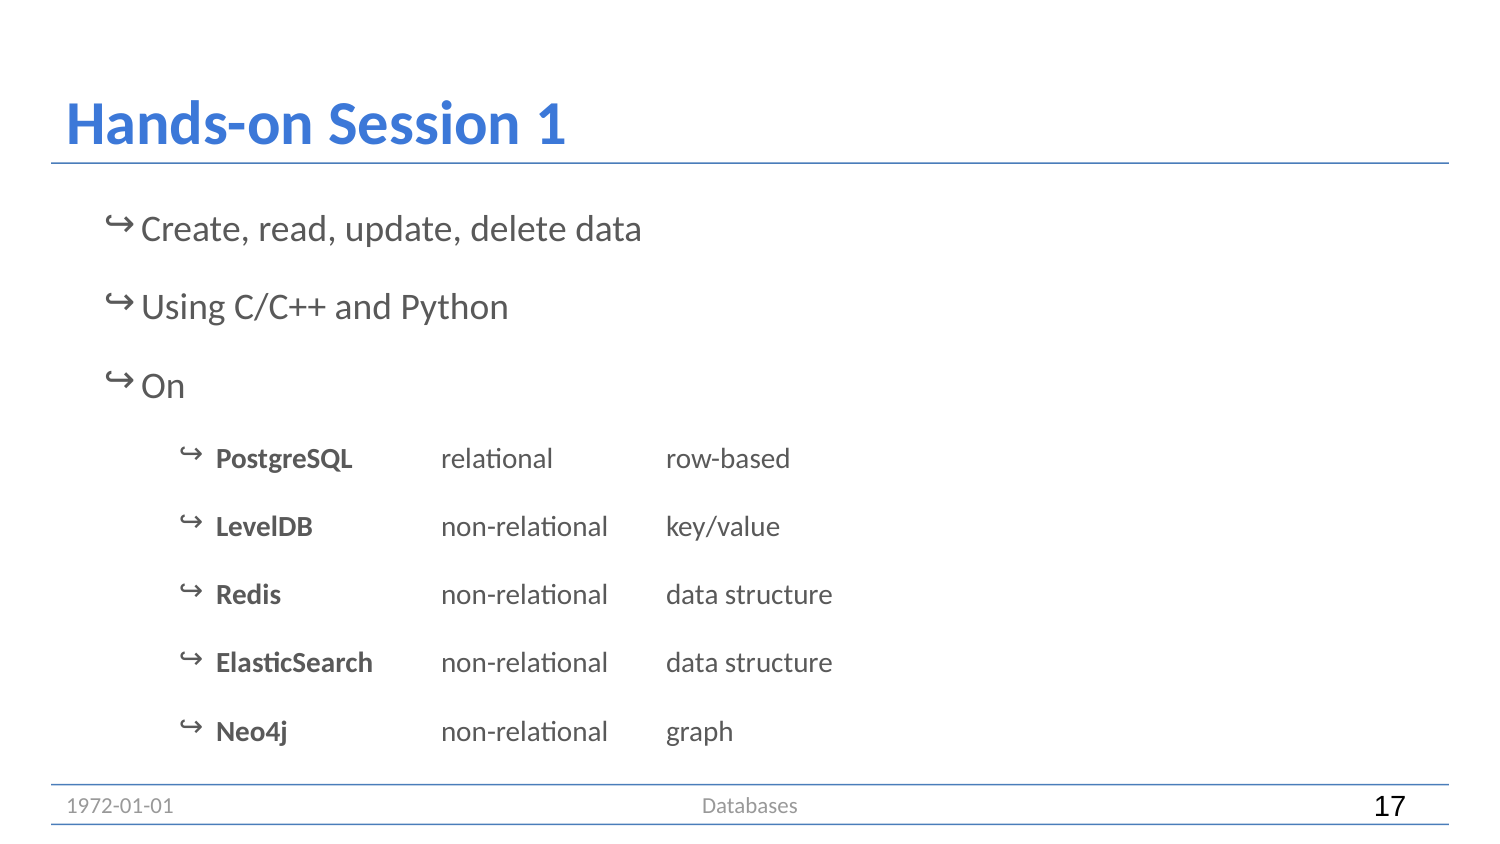

# Hands-on Session 1
Create, read, update, delete data
Using C/C++ and Python
On
PostgreSQL		relational		row-based
LevelDB		non-relational	key/value
Redis			non-relational	data structure
ElasticSearch	non-relational	data structure
Neo4j			non-relational	graph